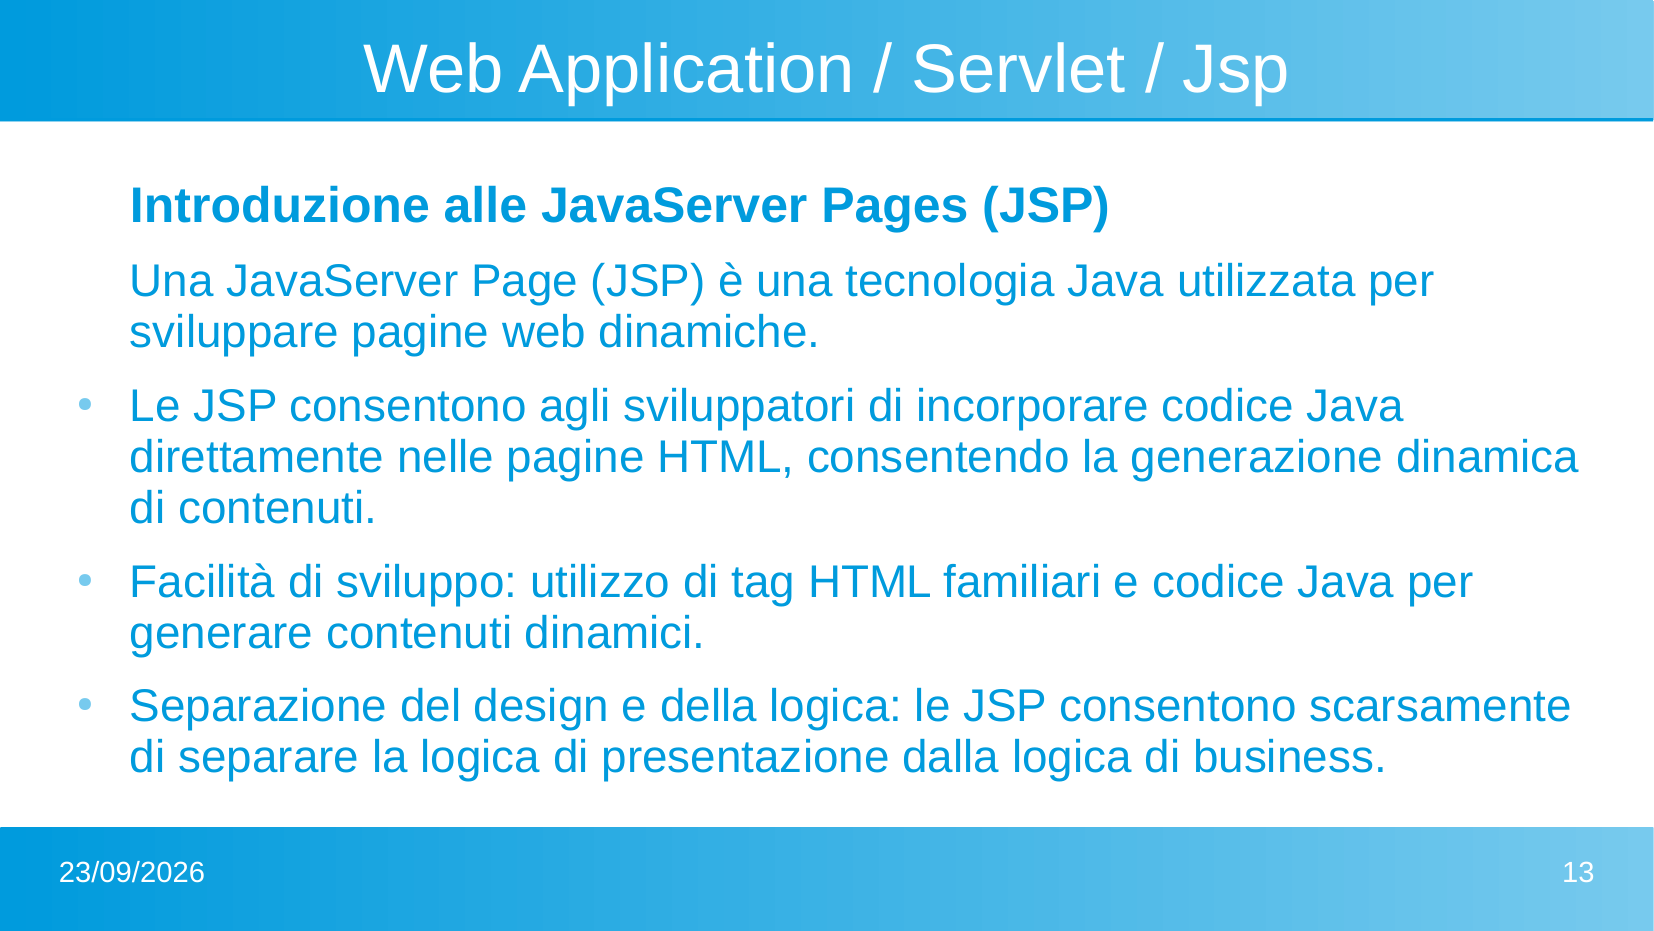

# Web Application / Servlet / Jsp
Introduzione alle JavaServer Pages (JSP)
Una JavaServer Page (JSP) è una tecnologia Java utilizzata per sviluppare pagine web dinamiche.
Le JSP consentono agli sviluppatori di incorporare codice Java direttamente nelle pagine HTML, consentendo la generazione dinamica di contenuti.
Facilità di sviluppo: utilizzo di tag HTML familiari e codice Java per generare contenuti dinamici.
Separazione del design e della logica: le JSP consentono scarsamente di separare la logica di presentazione dalla logica di business.
13